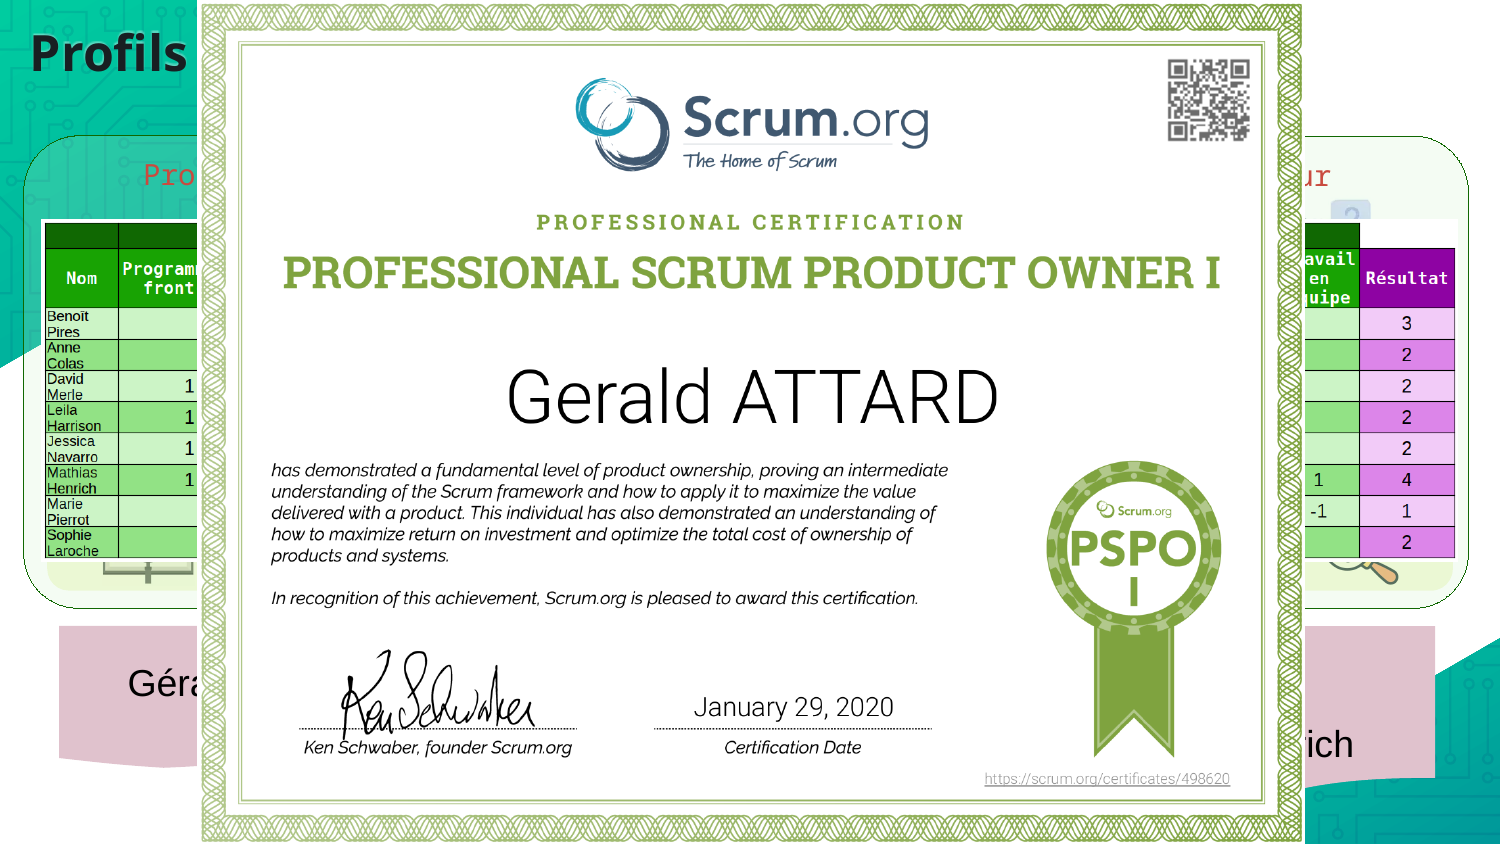

# Profils préconisés
Product Owner
Scrum Master
Développeur
Savoir-faire
Savoir-faire
Savoir-faire
Savoir-être
Savoir-être
Savoir-être
Gérald ATTARD
Prestataire externe
Benoît Pires
Anne Colas
Mathias Henrich